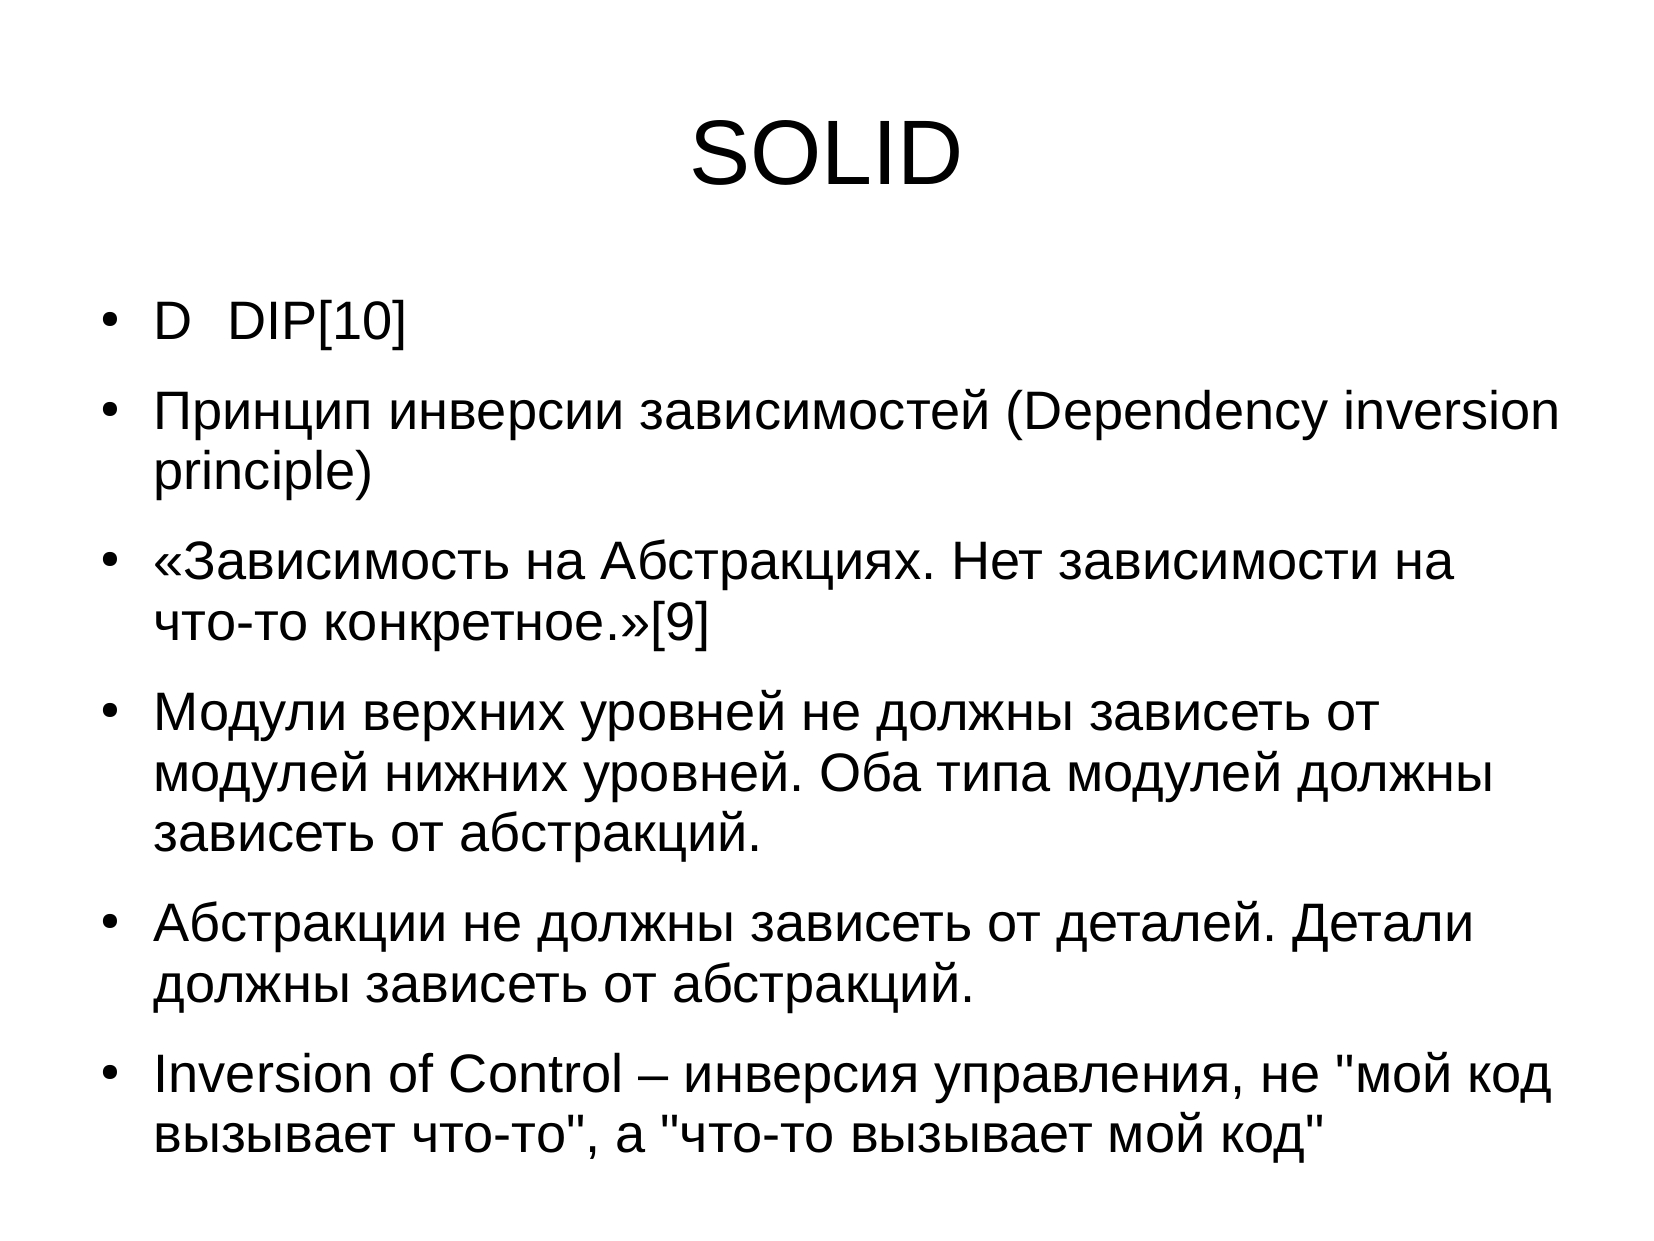

# SOLID
D	DIP[10]
Принцип инверсии зависимостей (Dependency inversion principle)
«Зависимость на Абстракциях. Нет зависимости на что-то конкретное.»[9]
Модули верхних уровней не должны зависеть от модулей нижних уровней. Оба типа модулей должны зависеть от абстракций.
Абстракции не должны зависеть от деталей. Детали должны зависеть от абстракций.
Inversion of Control – инверсия управления, не "мой код вызывает что-то", а "что-то вызывает мой код"